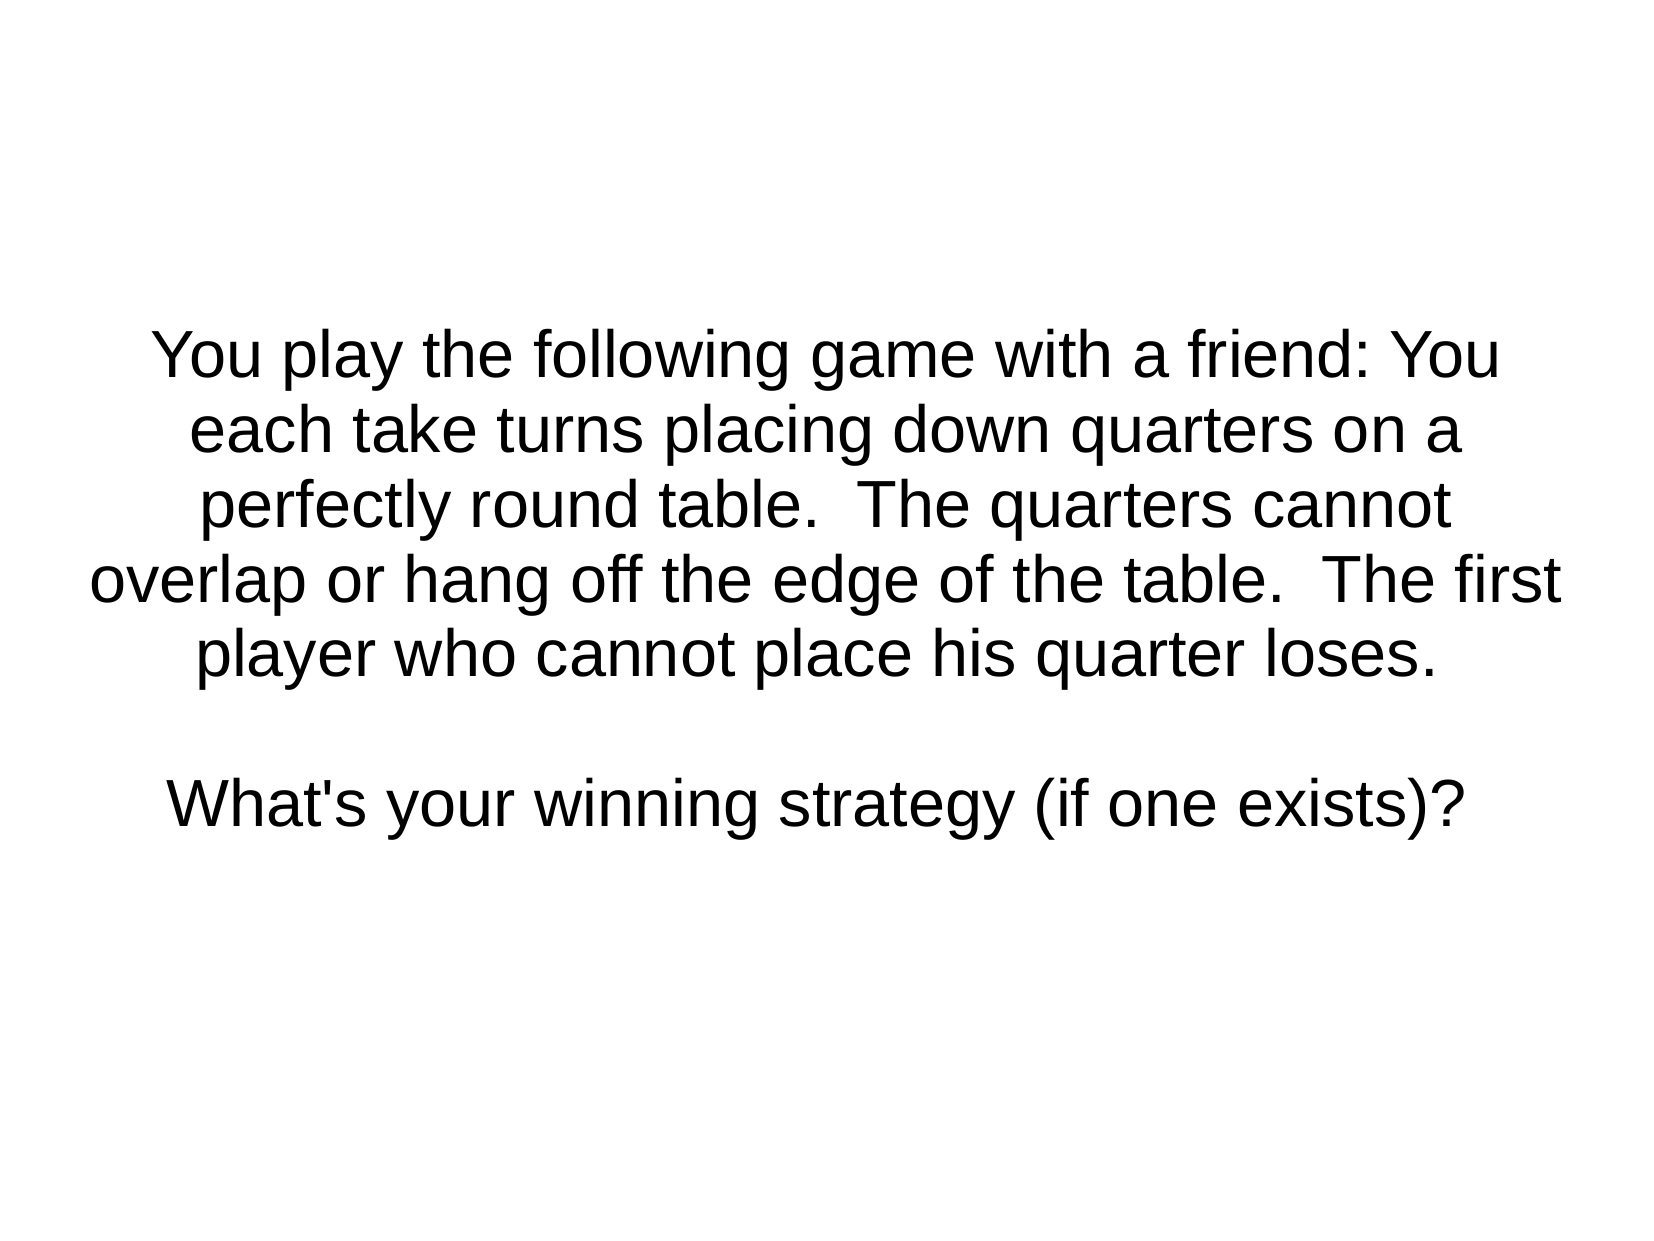

# You play the following game with a friend: You each take turns placing down quarters on a perfectly round table. The quarters cannot overlap or hang off the edge of the table. The first player who cannot place his quarter loses.
 What's your winning strategy (if one exists)?